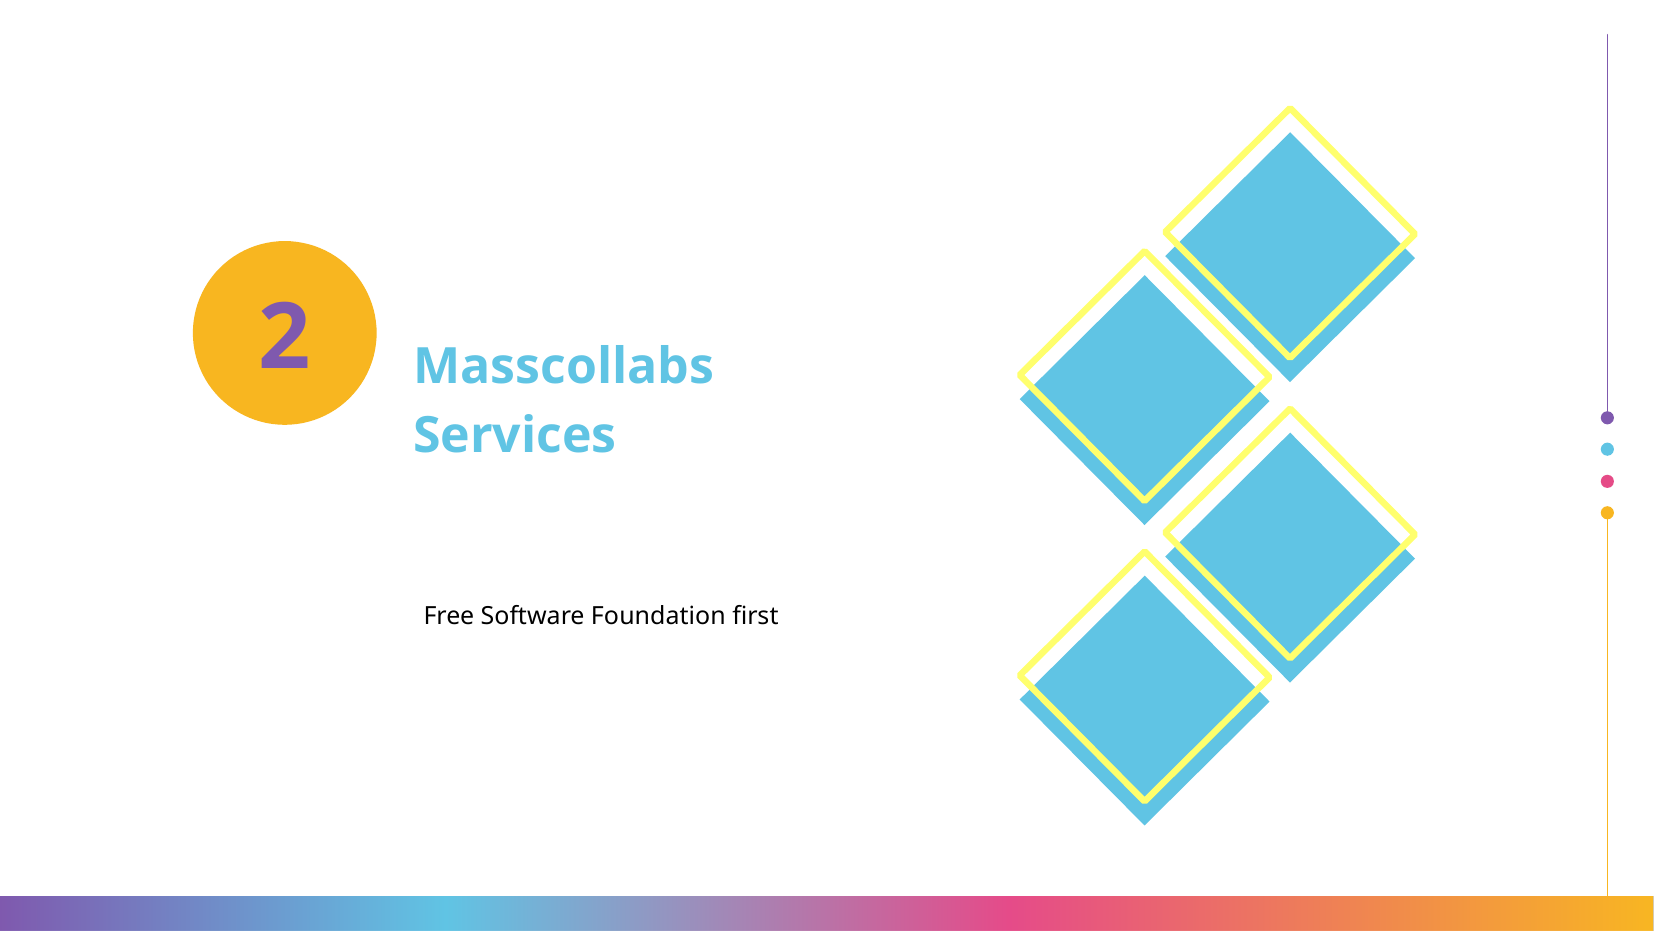

2
# Masscollabs Services
Free Software Foundation first